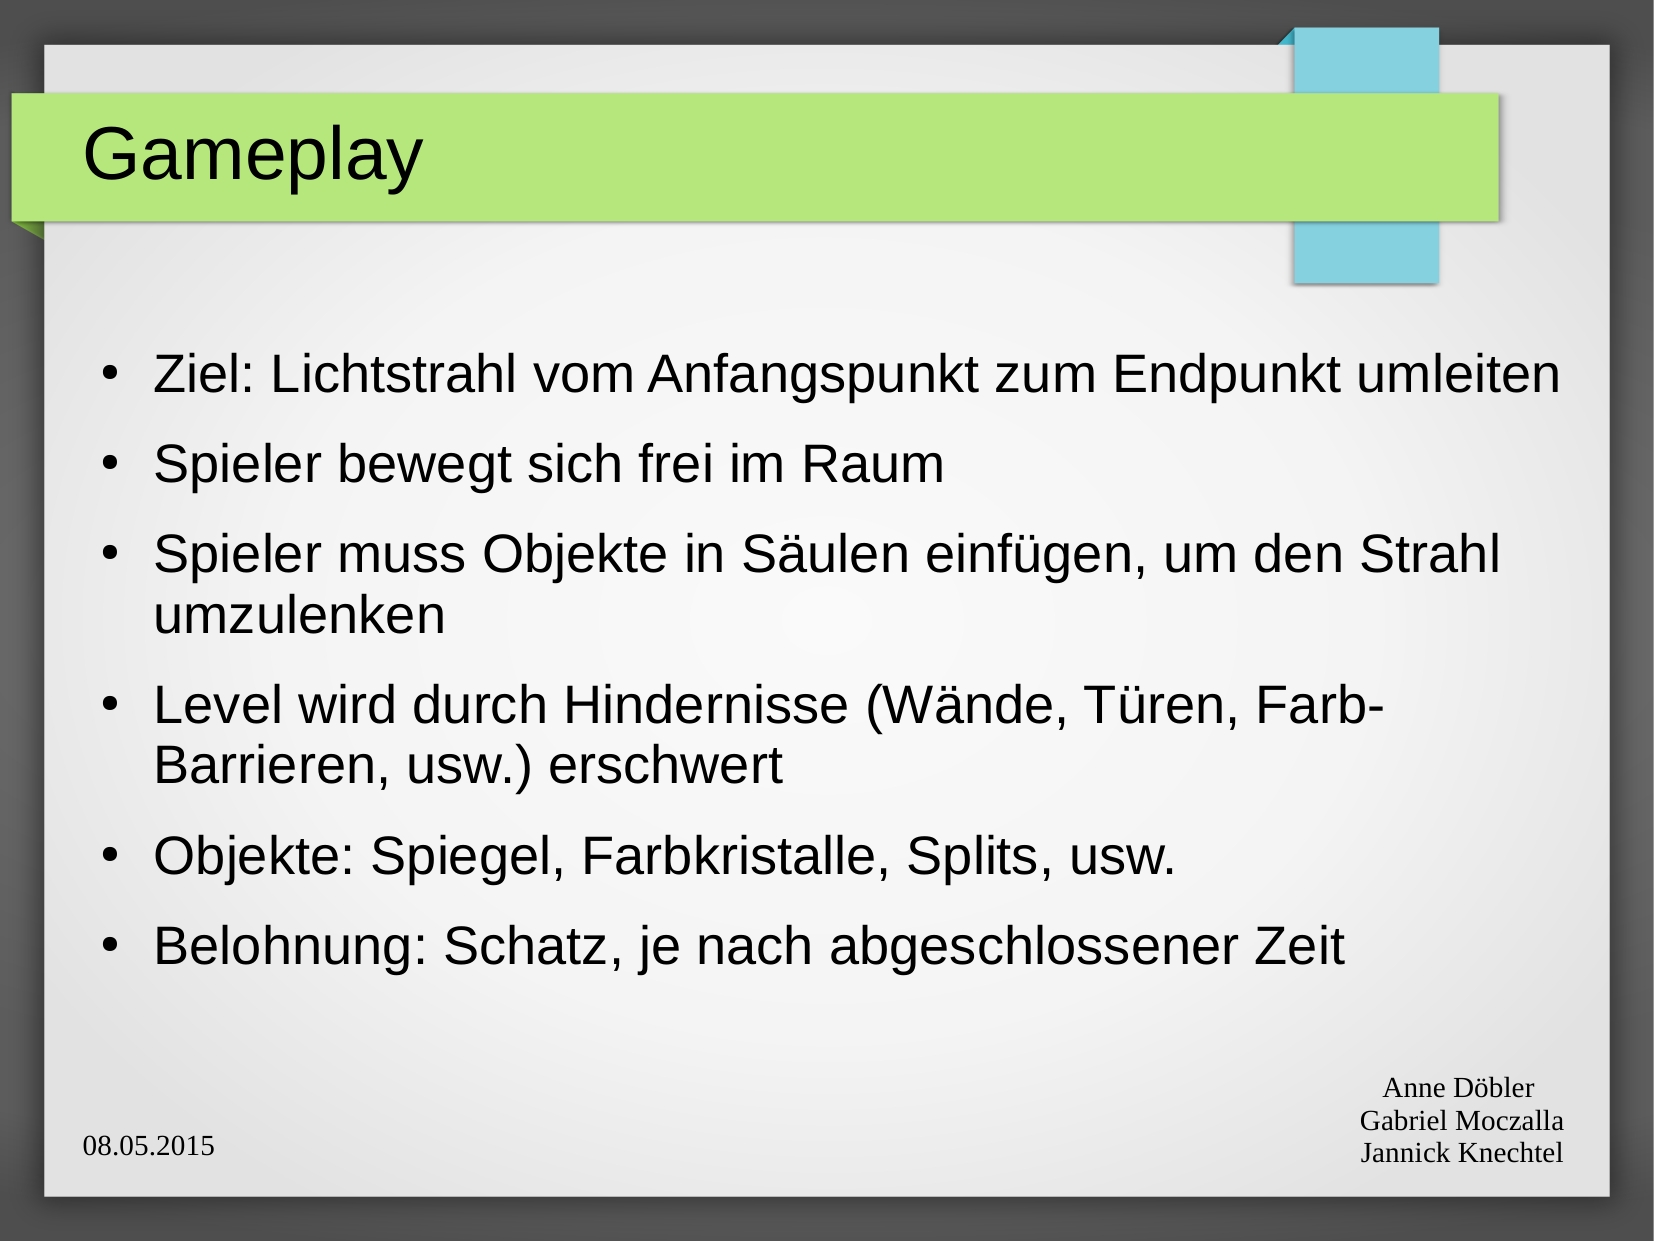

# Gameplay
Ziel: Lichtstrahl vom Anfangspunkt zum Endpunkt umleiten
Spieler bewegt sich frei im Raum
Spieler muss Objekte in Säulen einfügen, um den Strahl umzulenken
Level wird durch Hindernisse (Wände, Türen, Farb-Barrieren, usw.) erschwert
Objekte: Spiegel, Farbkristalle, Splits, usw.
Belohnung: Schatz, je nach abgeschlossener Zeit